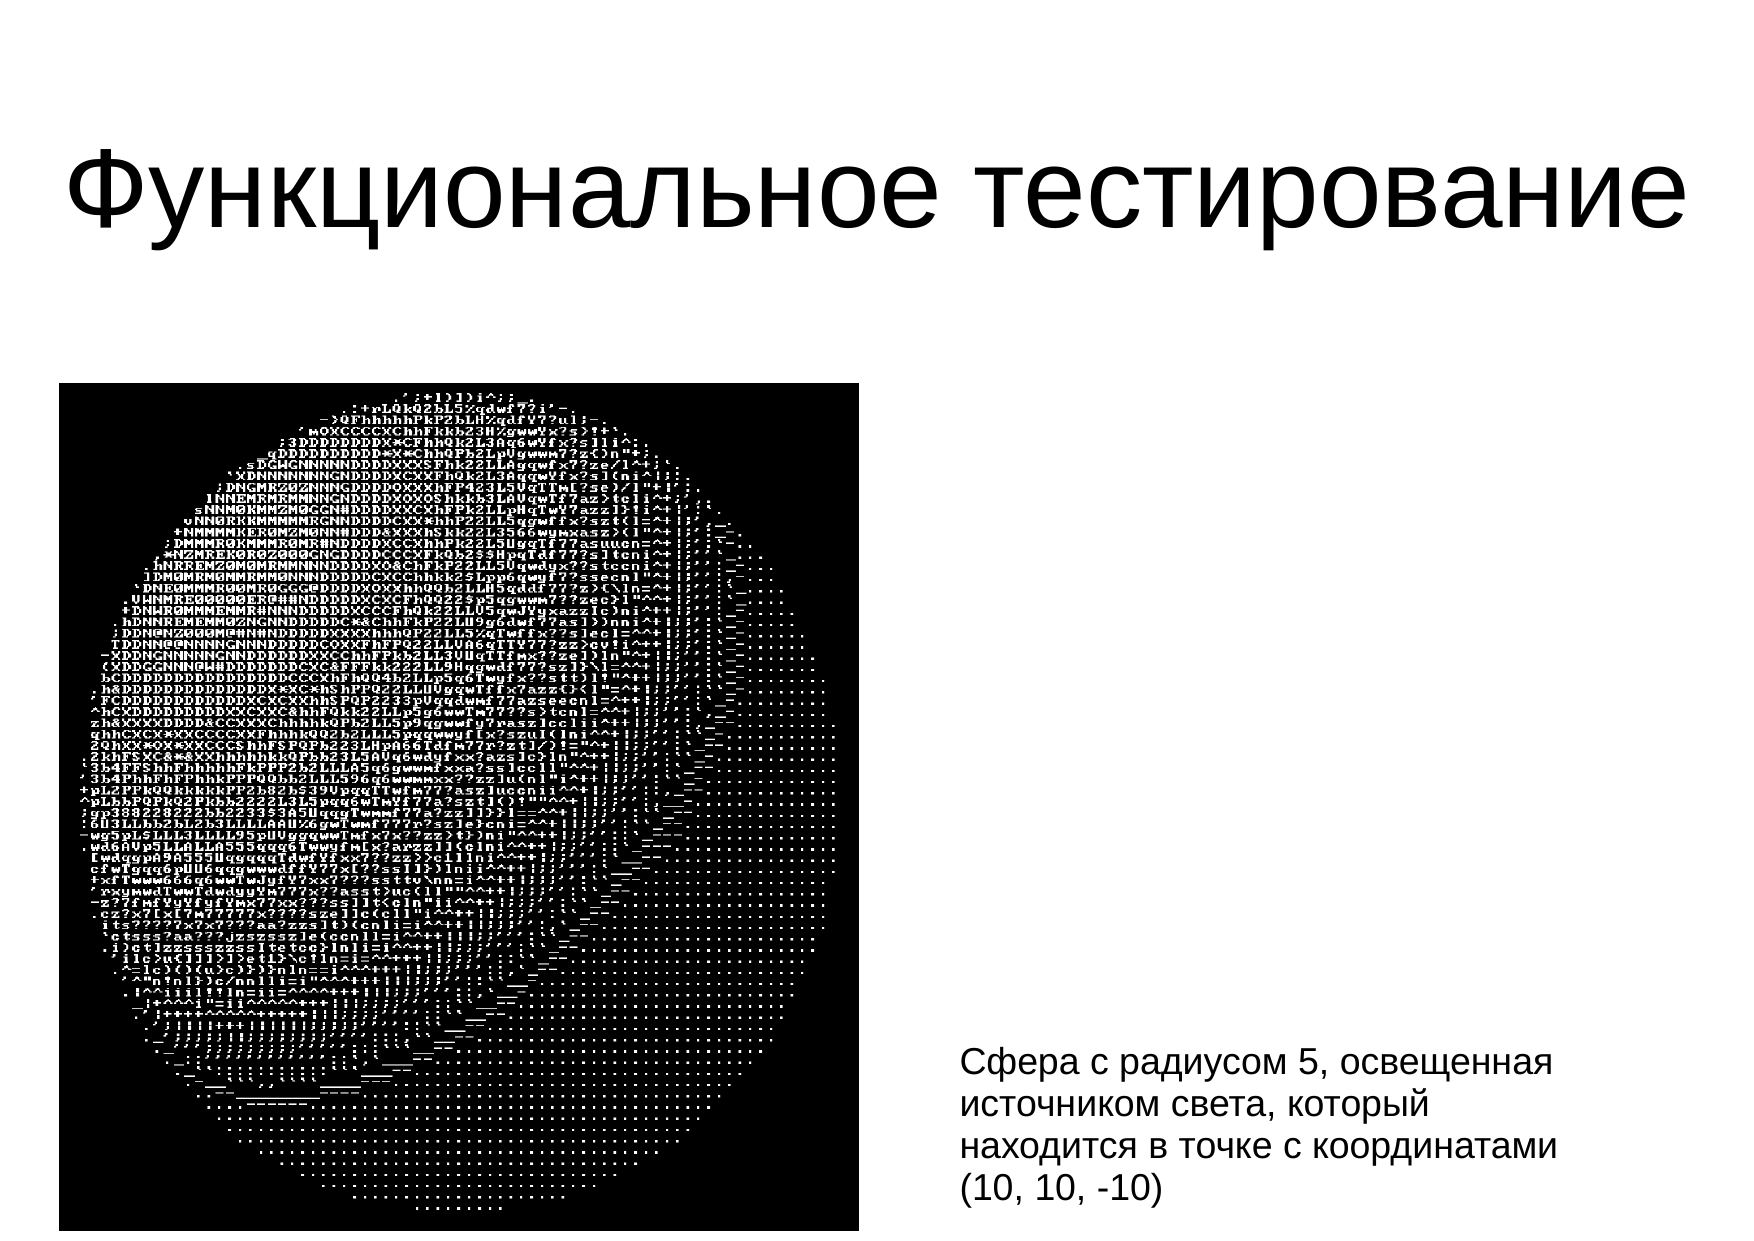

# Функциональное тестирование
Сфера с радиусом 5, освещенная источником света, который находится в точке с координатами (10, 10, -10)